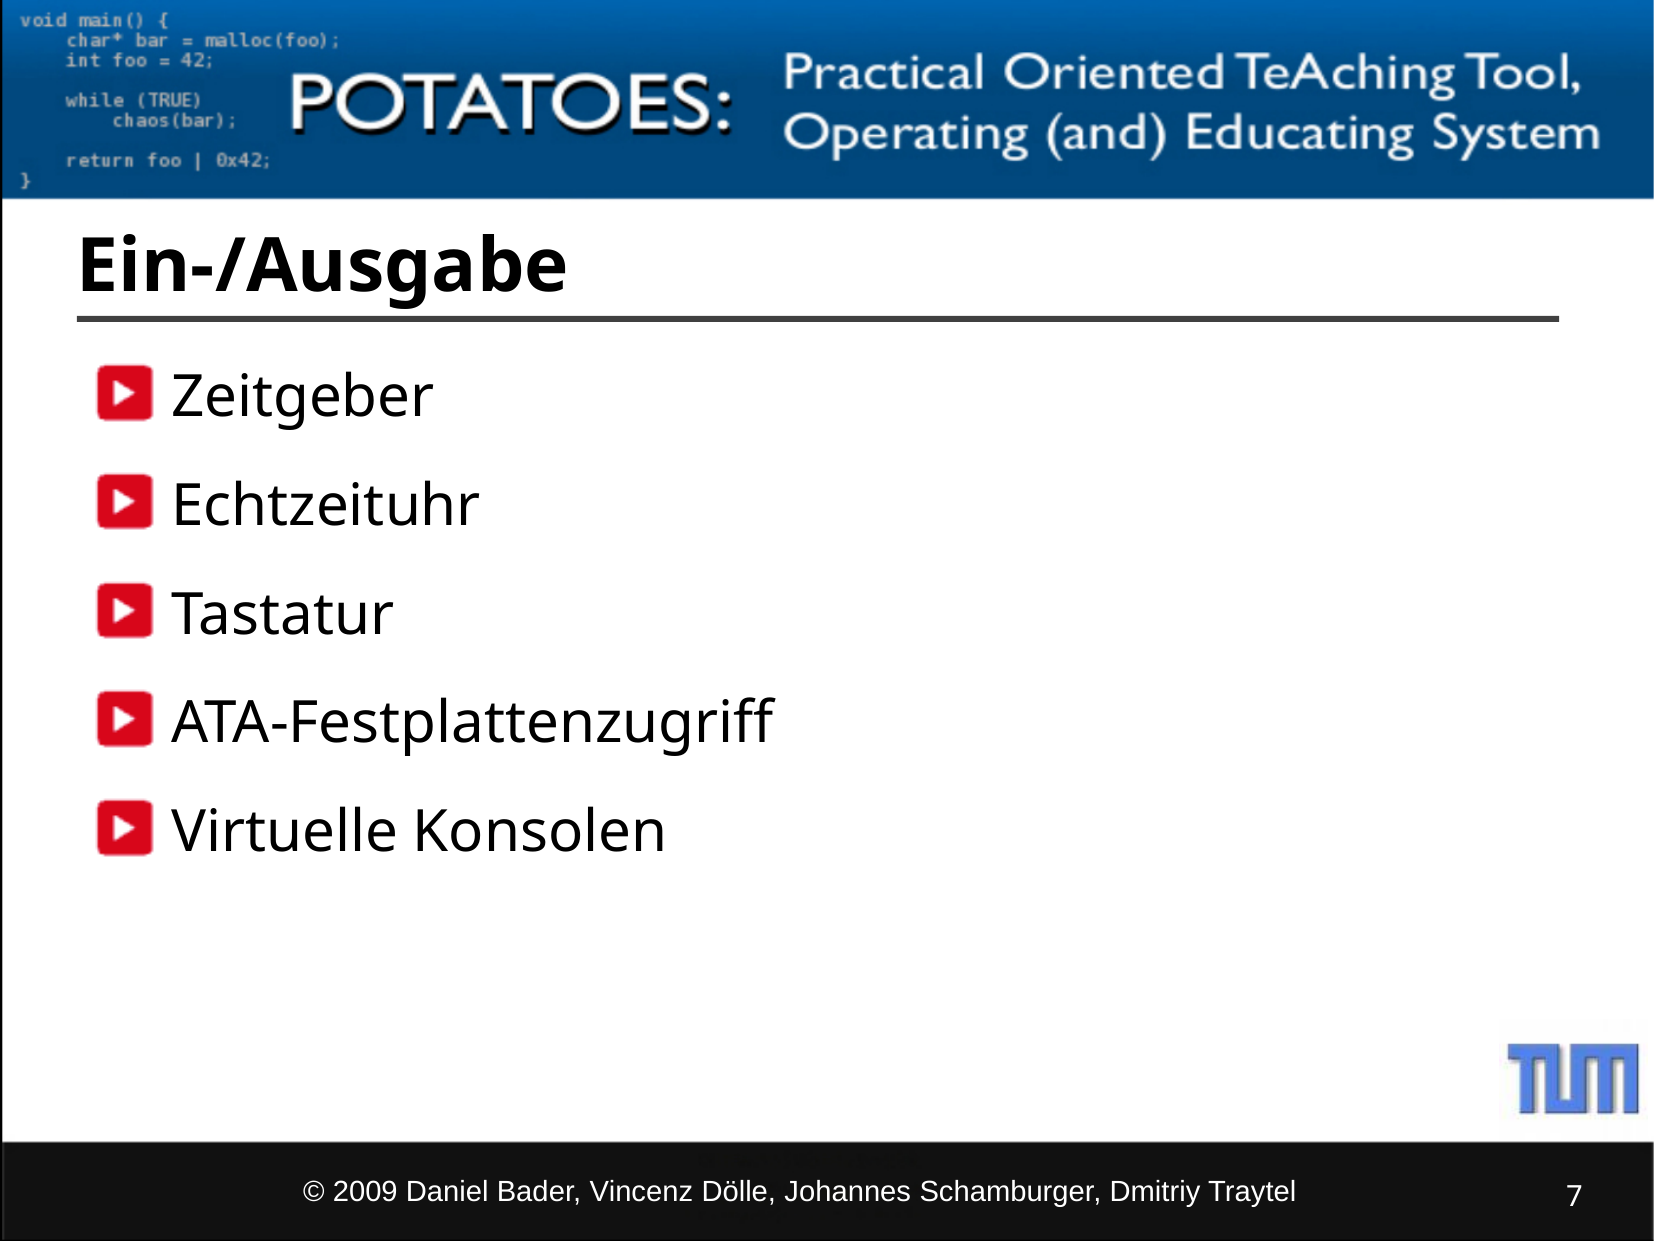

# Ein-/Ausgabe
Zeitgeber
Echtzeituhr
Tastatur
ATA-Festplattenzugriff
Virtuelle Konsolen
7